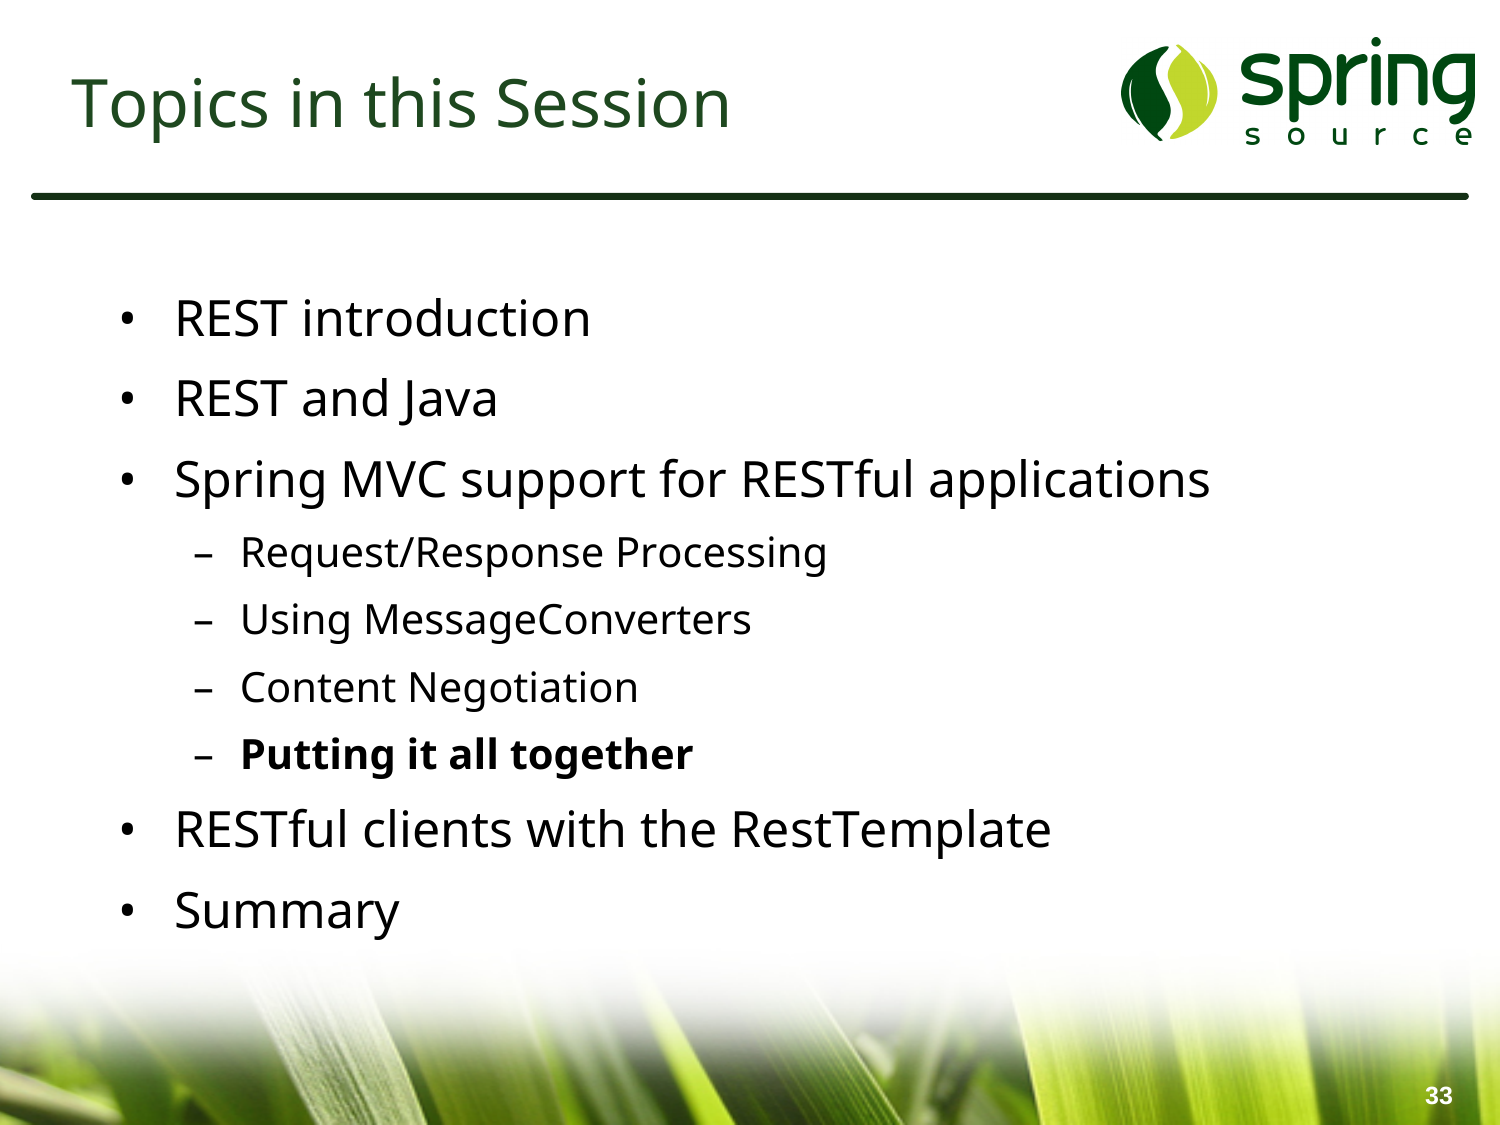

# Topics in this Session
REST introduction
REST and Java
Spring MVC support for RESTful applications
Request/Response Processing
Using MessageConverters
Content Negotiation
Putting it all together
RESTful clients with the RestTemplate
Summary